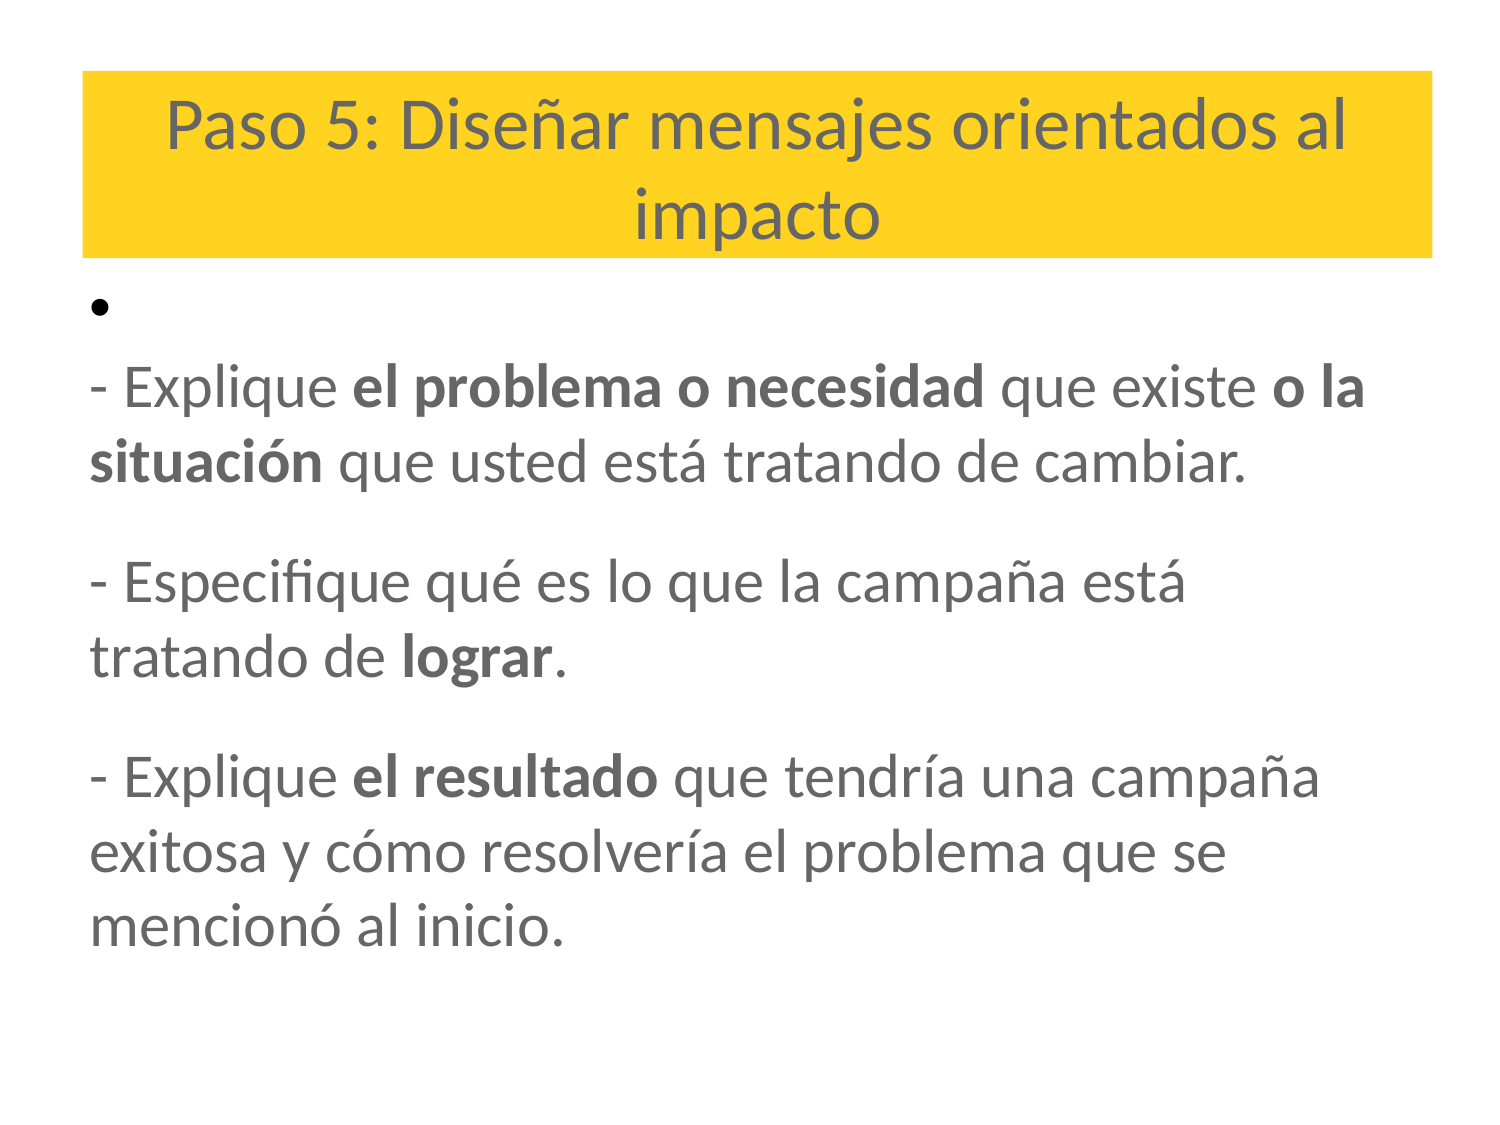

Paso 5: Diseñar mensajes orientados al impacto
- Explique el problema o necesidad que existe o la situación que usted está tratando de cambiar.
- Especifique qué es lo que la campaña está tratando de lograr.
- Explique el resultado que tendría una campaña exitosa y cómo resolvería el problema que se mencionó al inicio.